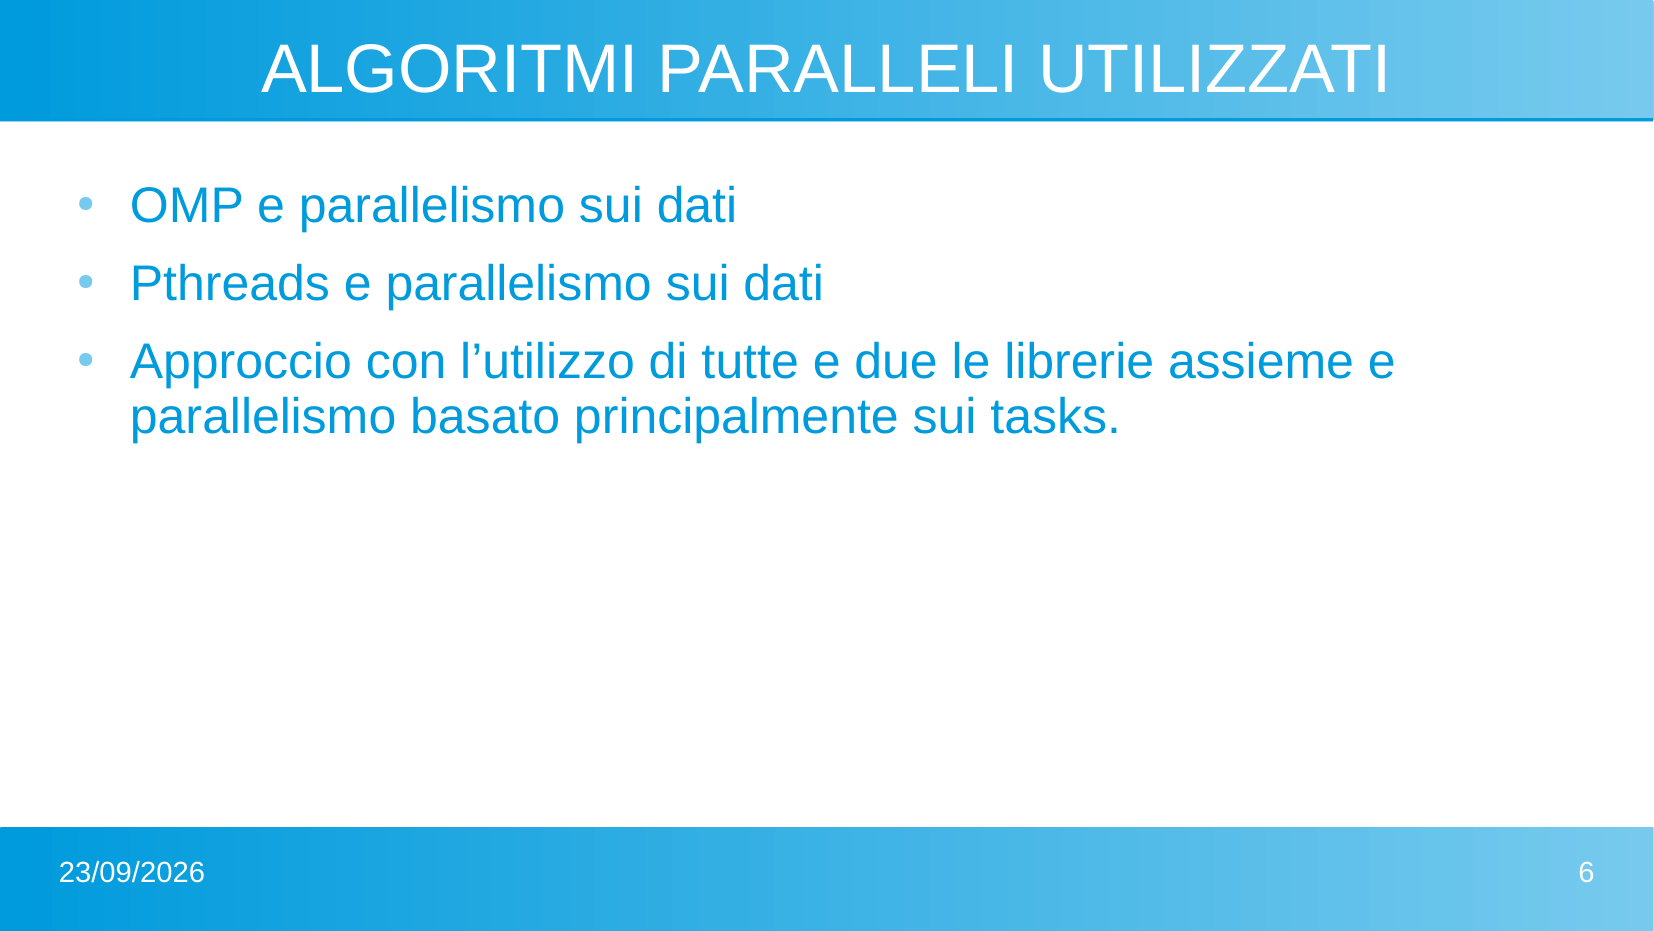

# ALGORITMI PARALLELI UTILIZZATI
OMP e parallelismo sui dati
Pthreads e parallelismo sui dati
Approccio con l’utilizzo di tutte e due le librerie assieme e parallelismo basato principalmente sui tasks.
6